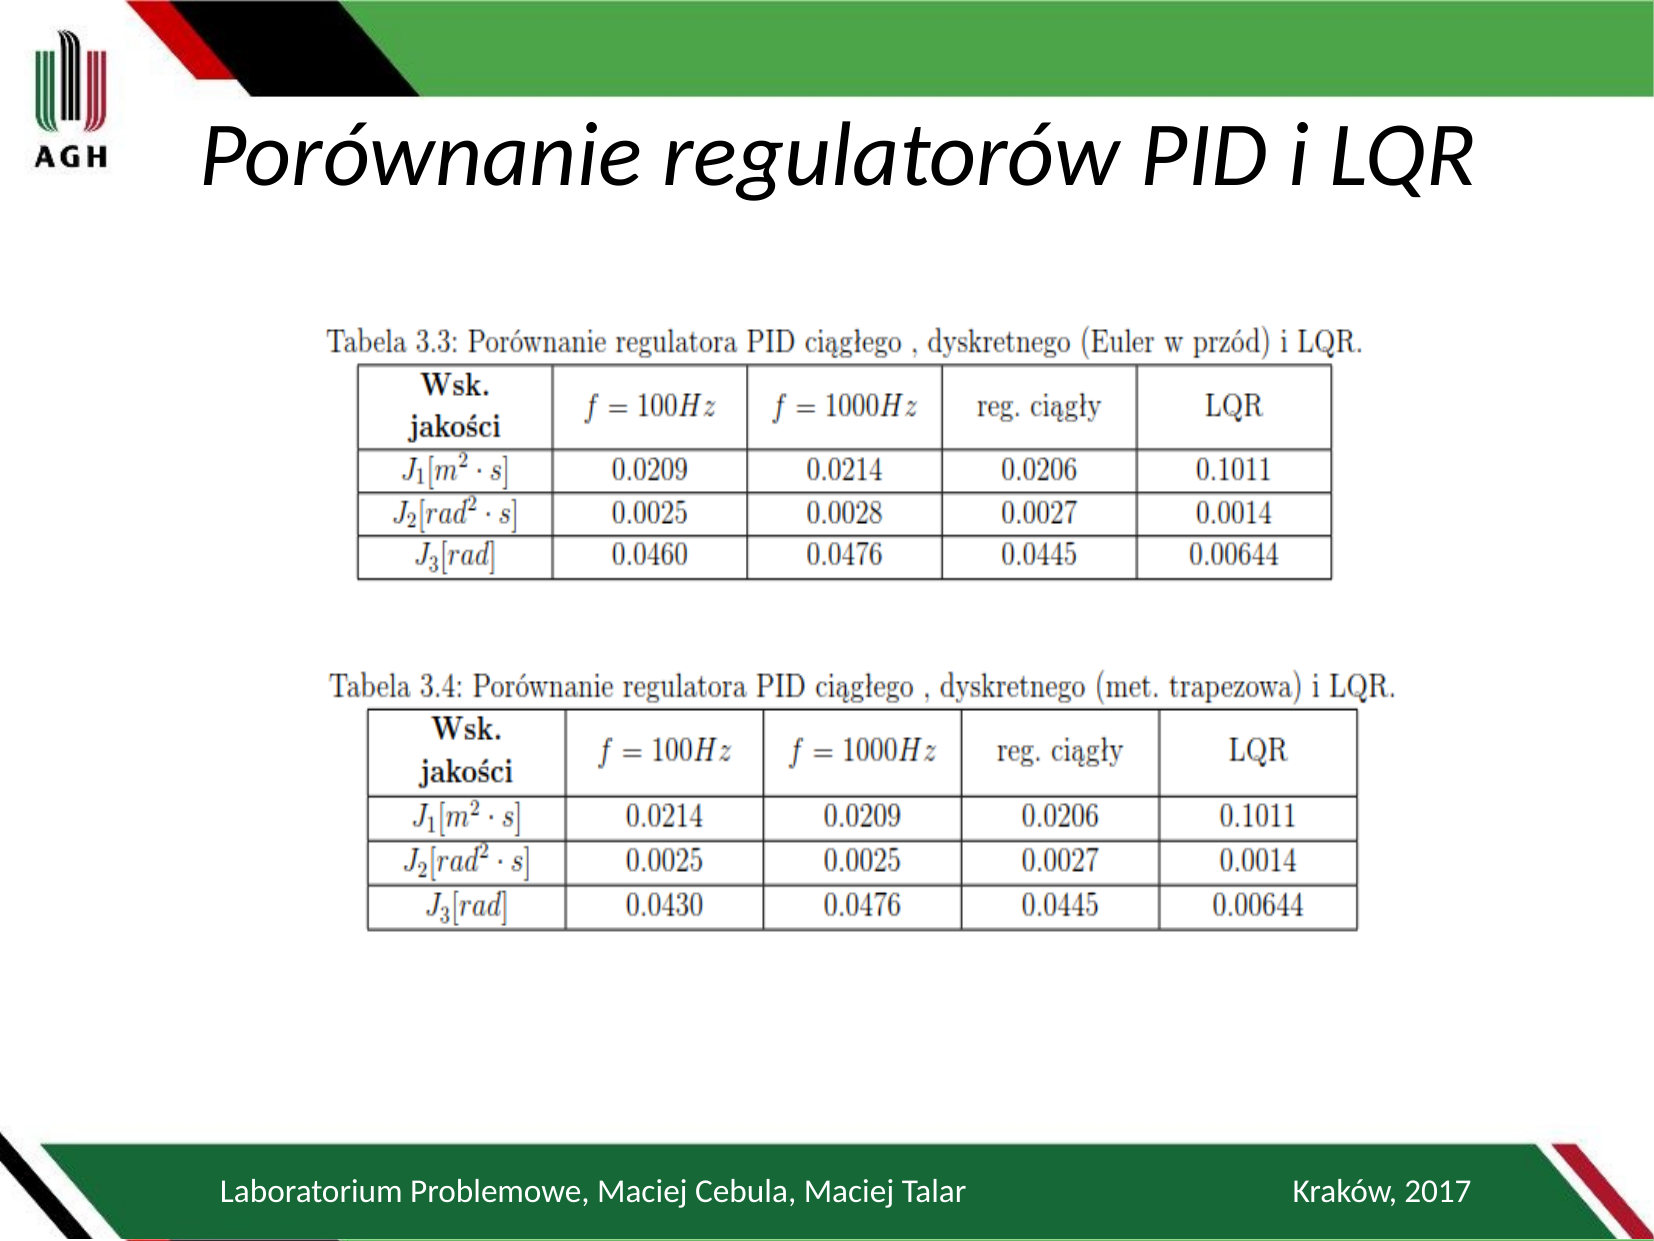

# Porównanie regulatorów PID i LQR
Laboratorium Problemowe, Maciej Cebula, Maciej Talar
Kraków, 2017